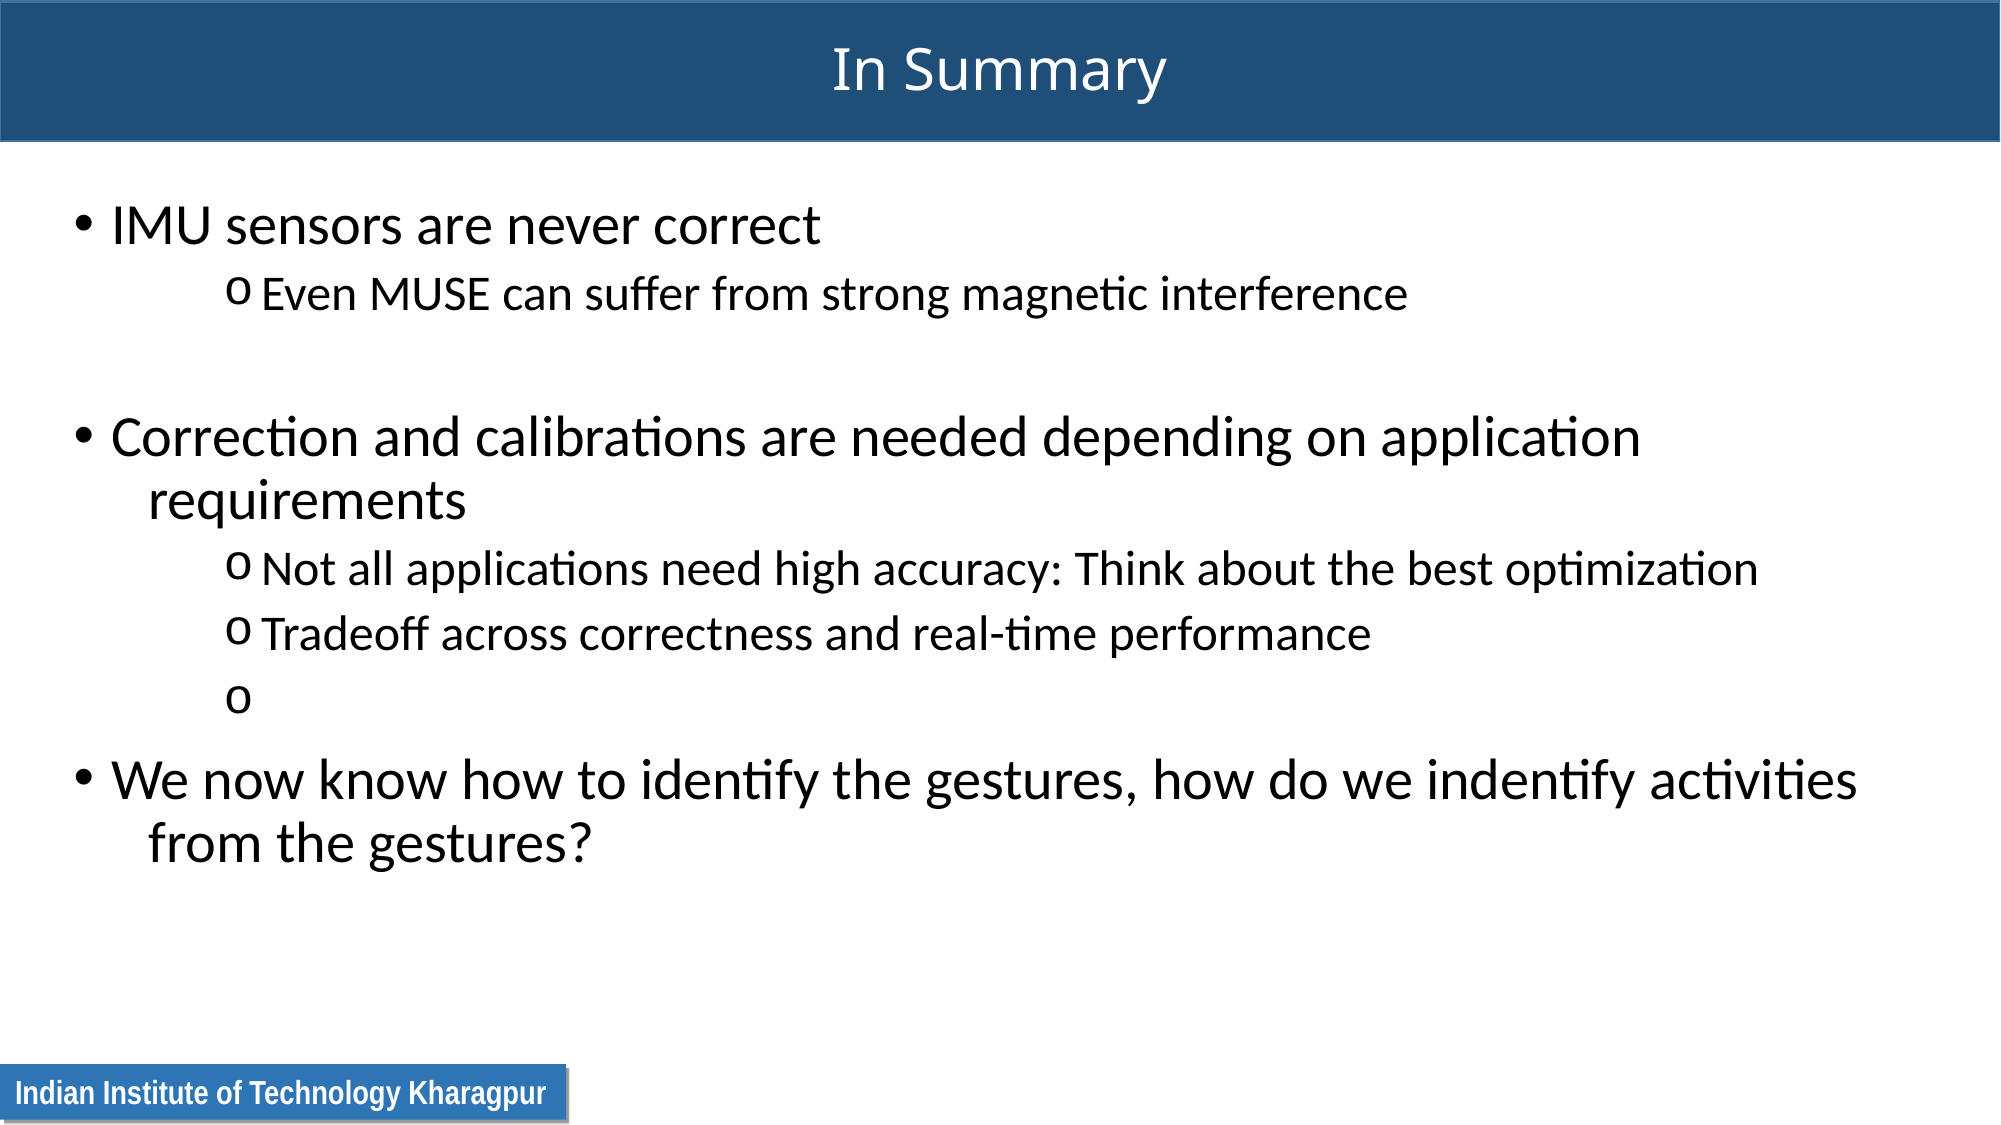

In Summary
# IMU sensors are never correct
Even MUSE can suffer from strong magnetic interference
Correction and calibrations are needed depending on application requirements
Not all applications need high accuracy: Think about the best optimization
Tradeoff across correctness and real-time performance
We now know how to identify the gestures, how do we indentify activities from the gestures?